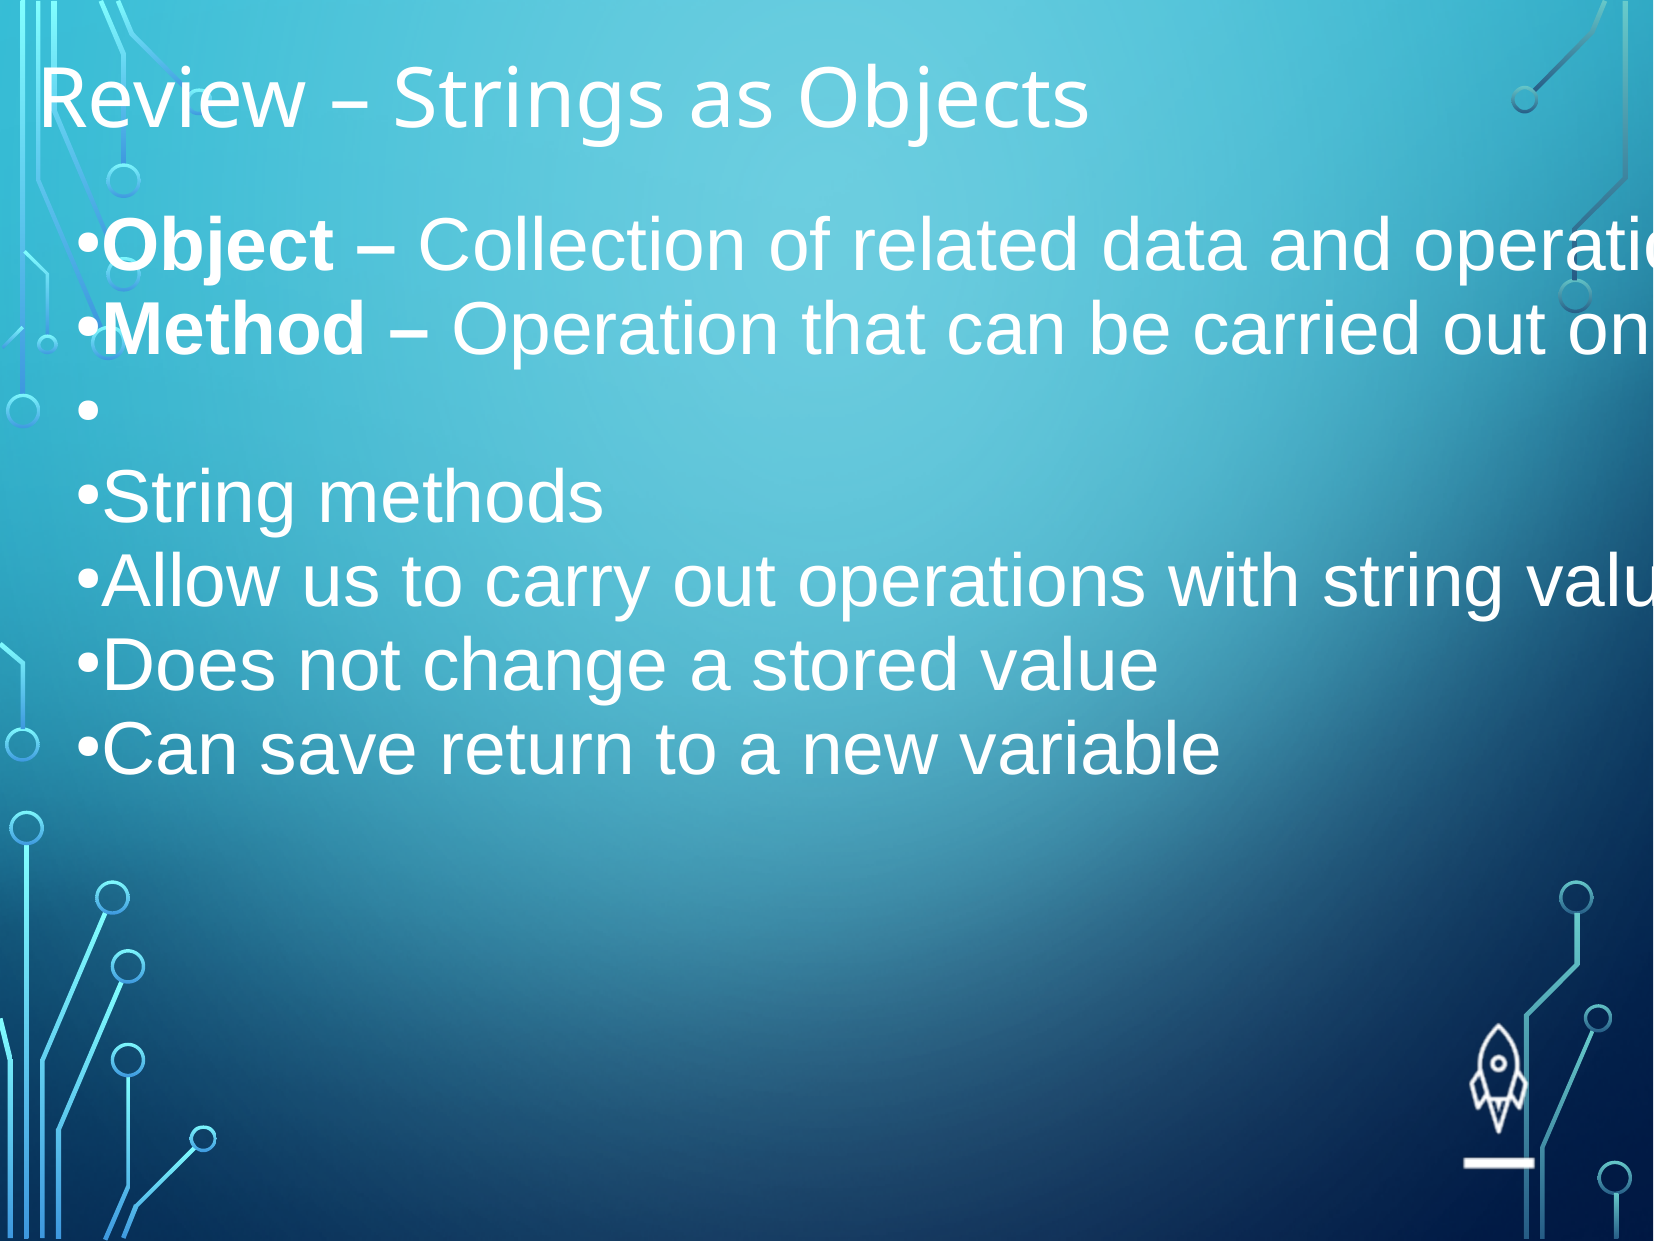

Review – Strings as Objects
Object – Collection of related data and operations
Method – Operation that can be carried out on an object
String methods
Allow us to carry out operations with string value
Does not change a stored value
Can save return to a new variable